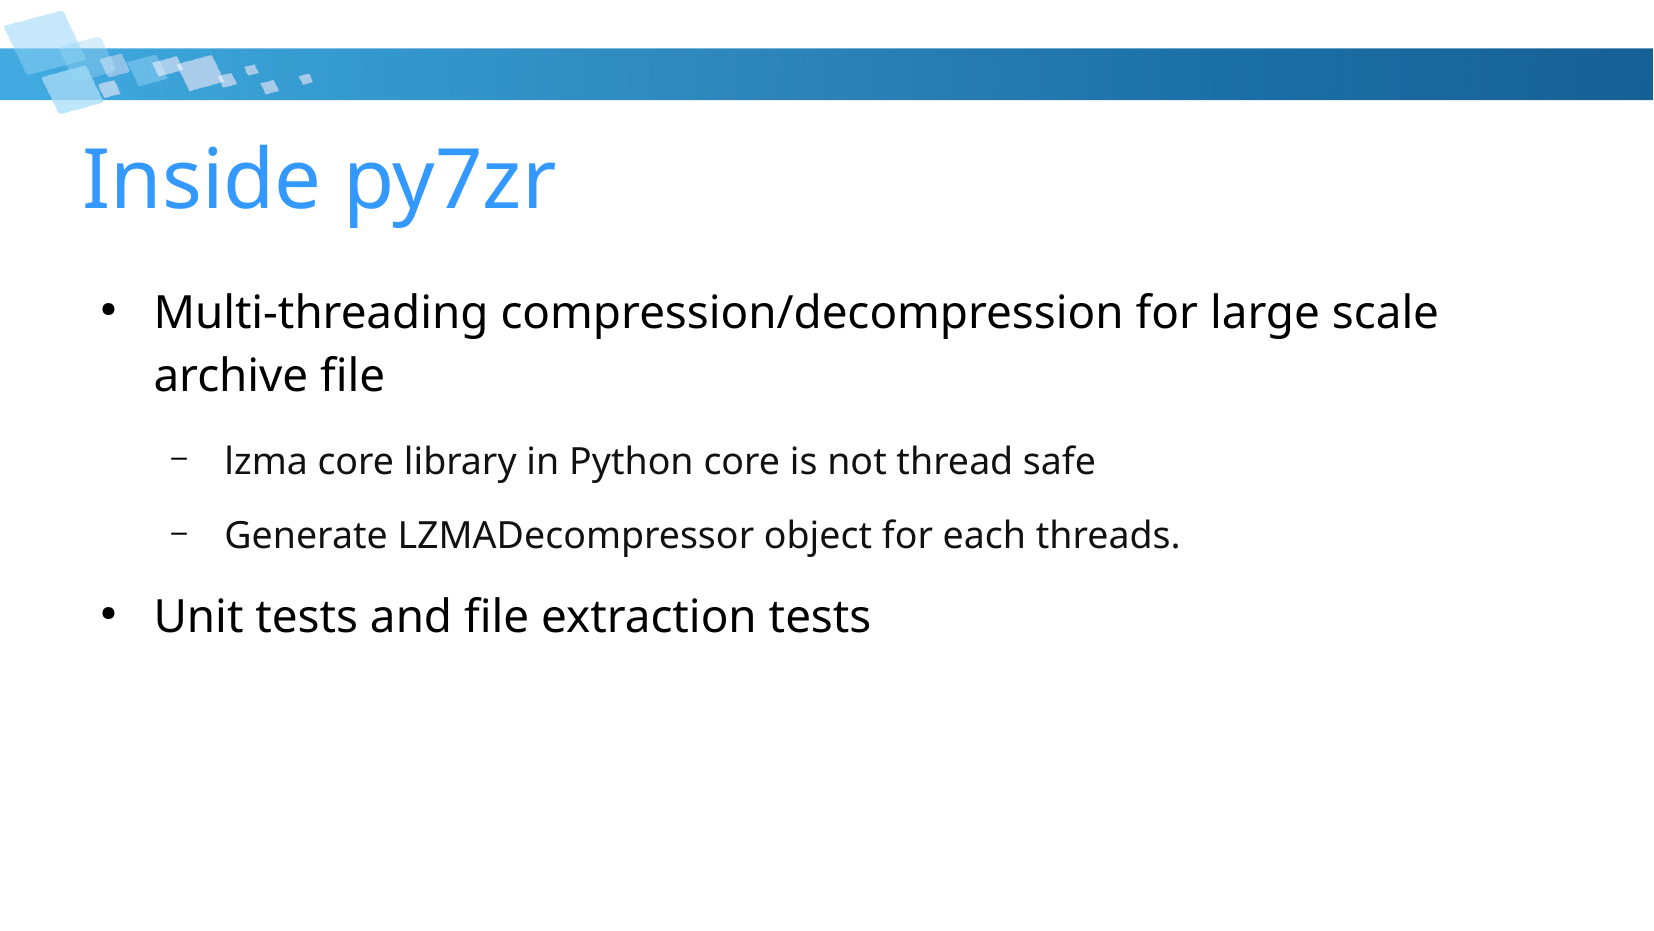

# Inside py7zr
Multi-threading compression/decompression for large scale archive file
lzma core library in Python core is not thread safe
Generate LZMADecompressor object for each threads.
Unit tests and file extraction tests